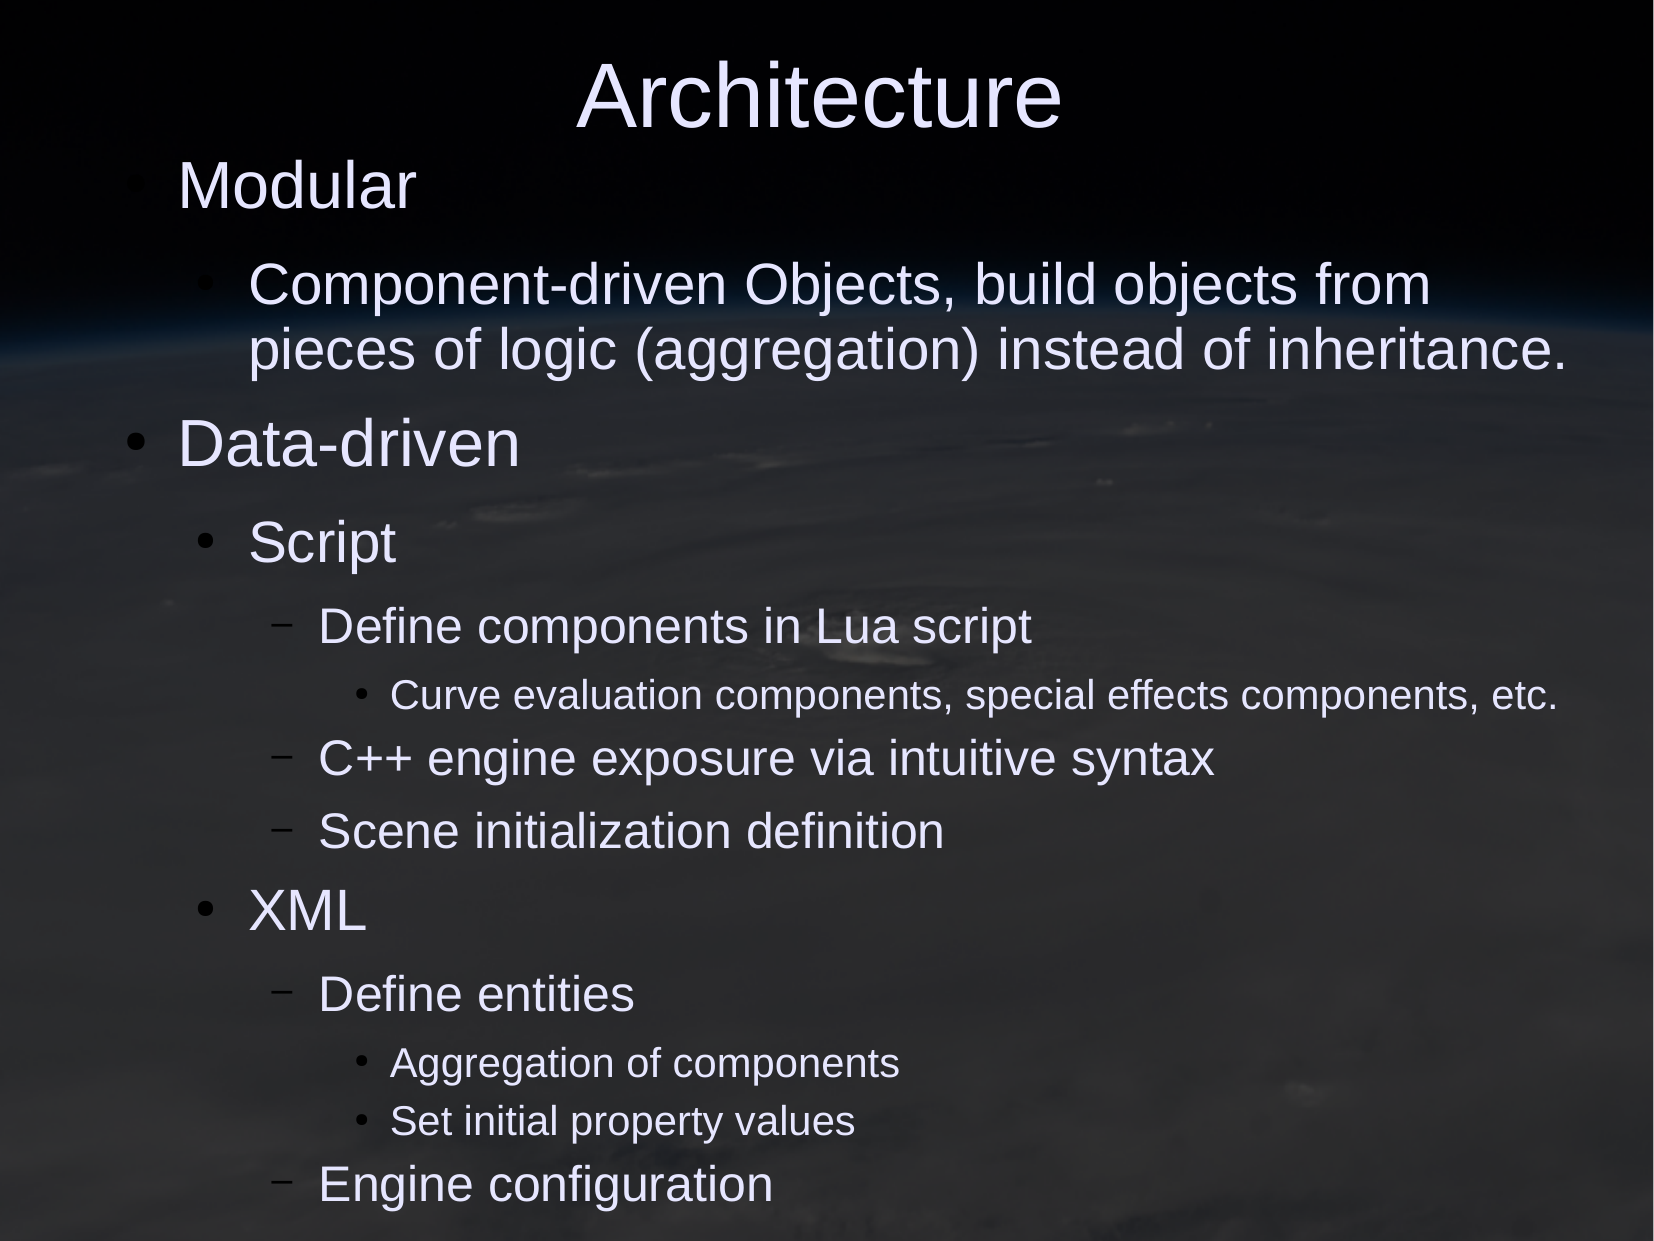

# Architecture
Modular
Component-driven Objects, build objects from pieces of logic (aggregation) instead of inheritance.
Data-driven
Script
Define components in Lua script
Curve evaluation components, special effects components, etc.
C++ engine exposure via intuitive syntax
Scene initialization definition
XML
Define entities
Aggregation of components
Set initial property values
Engine configuration